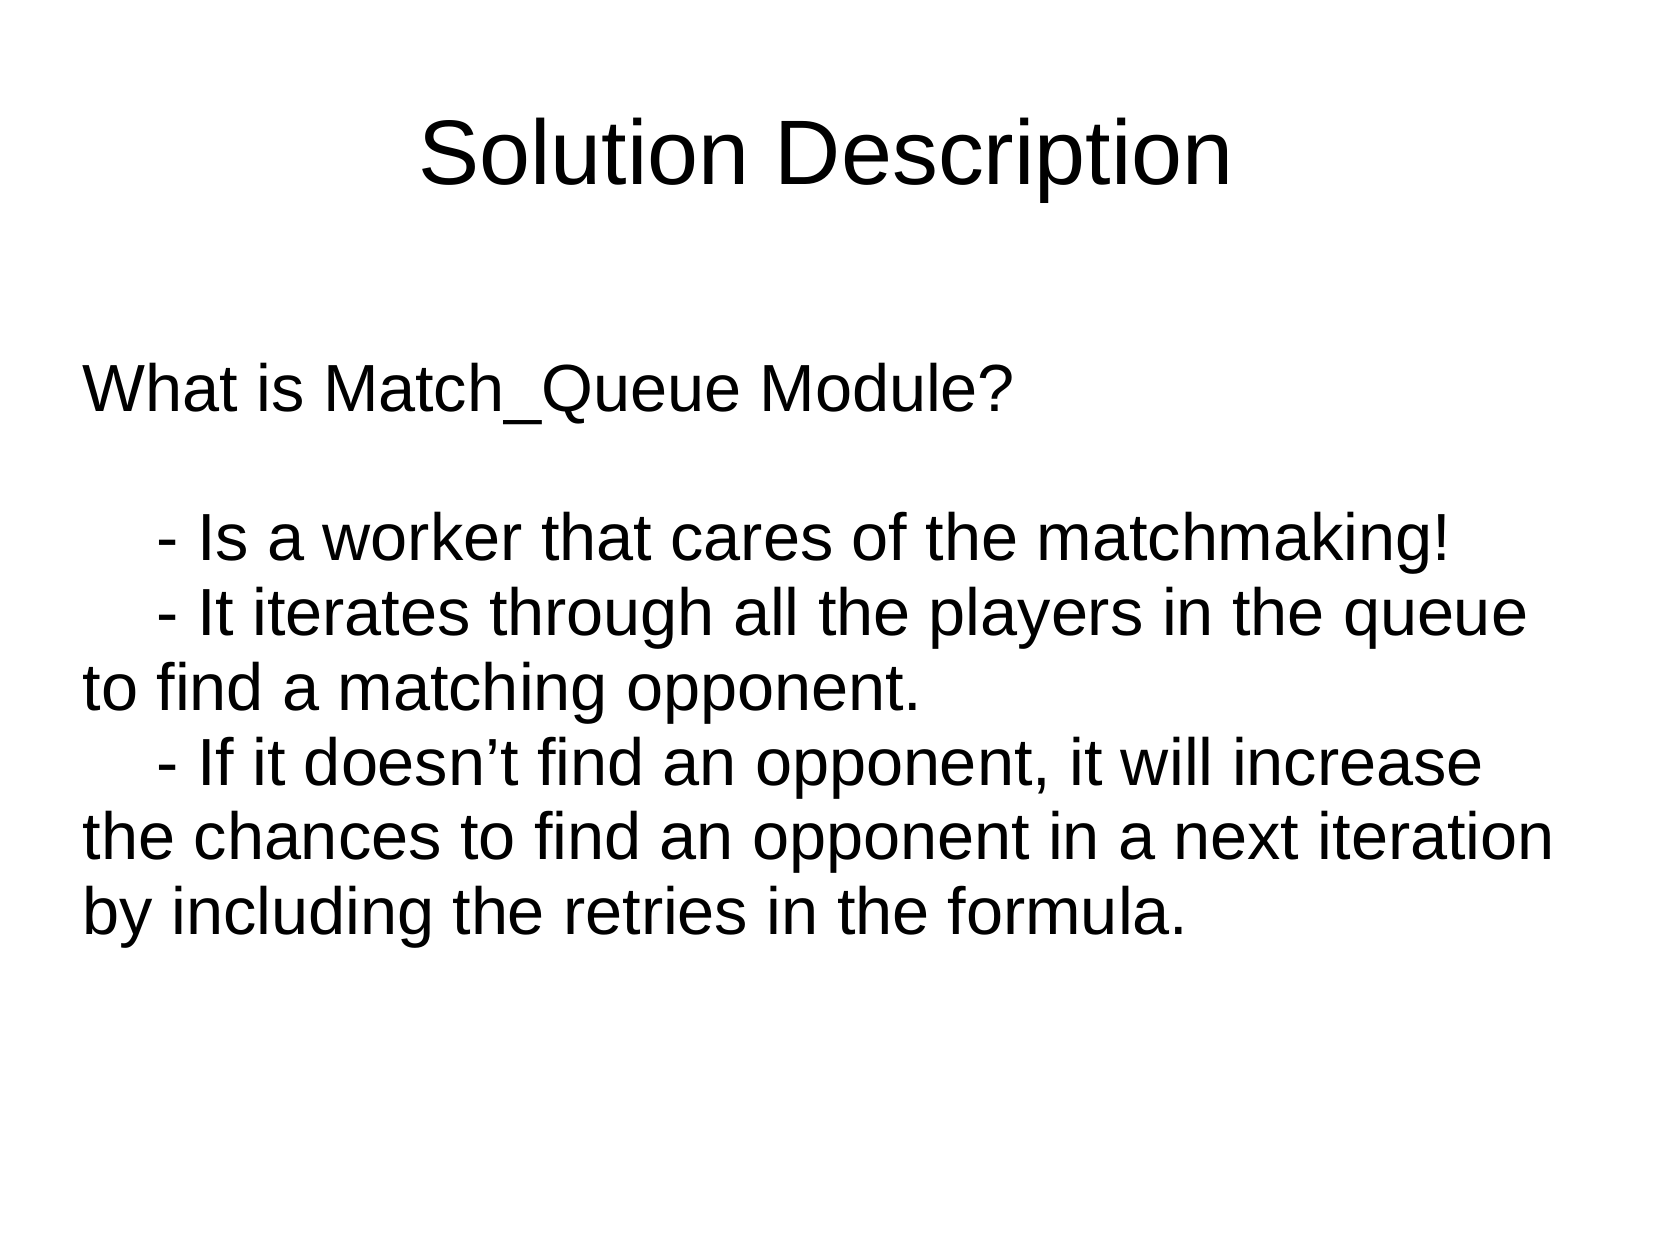

# Solution Description
What is Match_Queue Module?
	- Is a worker that cares of the matchmaking!
	- It iterates through all the players in the queue to find a matching opponent.
	- If it doesn’t find an opponent, it will increase the chances to find an opponent in a next iteration by including the retries in the formula.